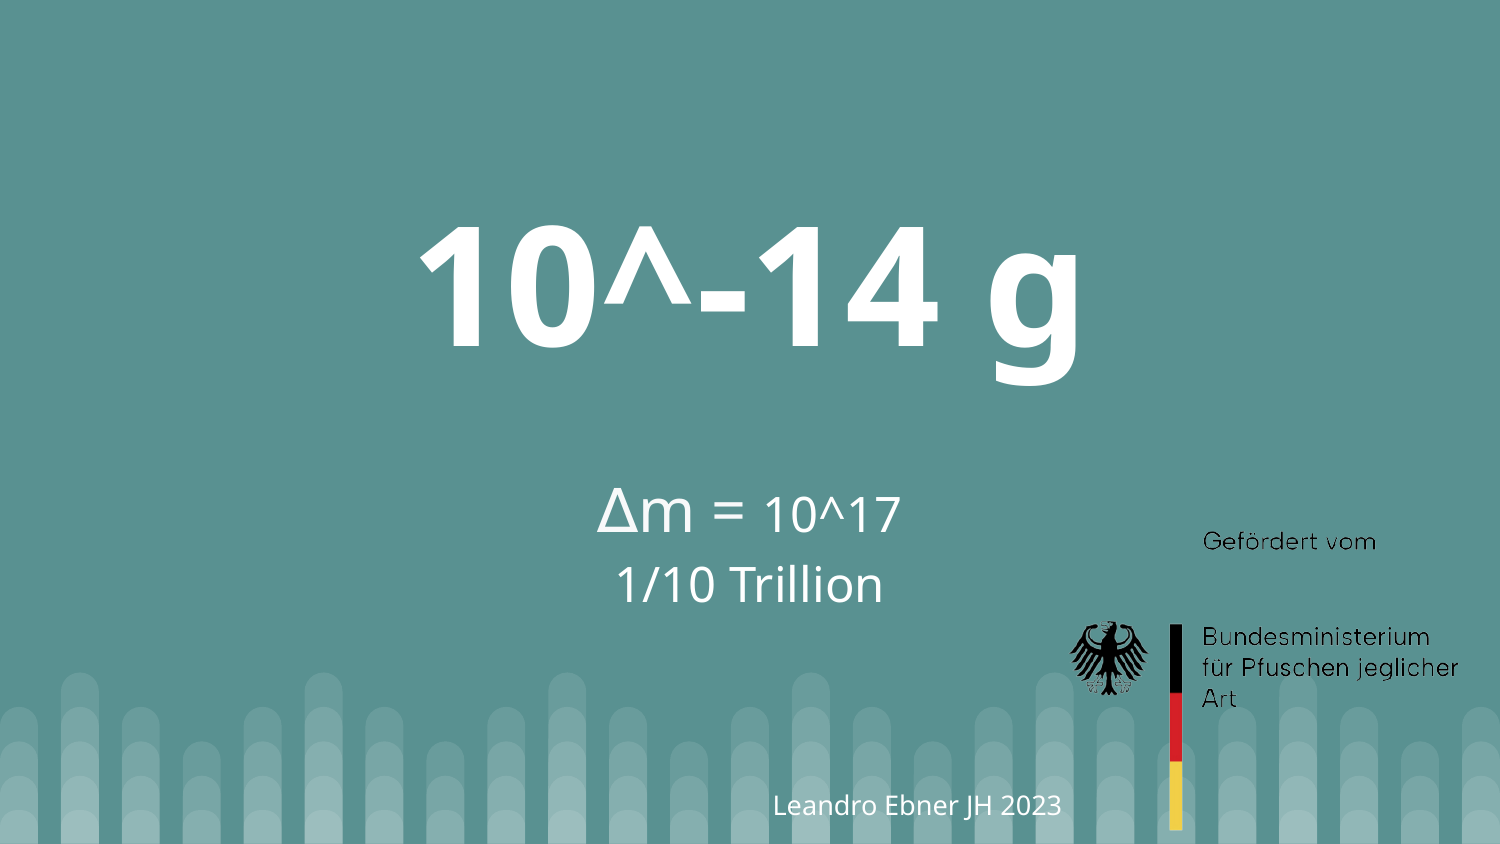

# 10^-14 g
∆m = 10^17
1/10 Trillion